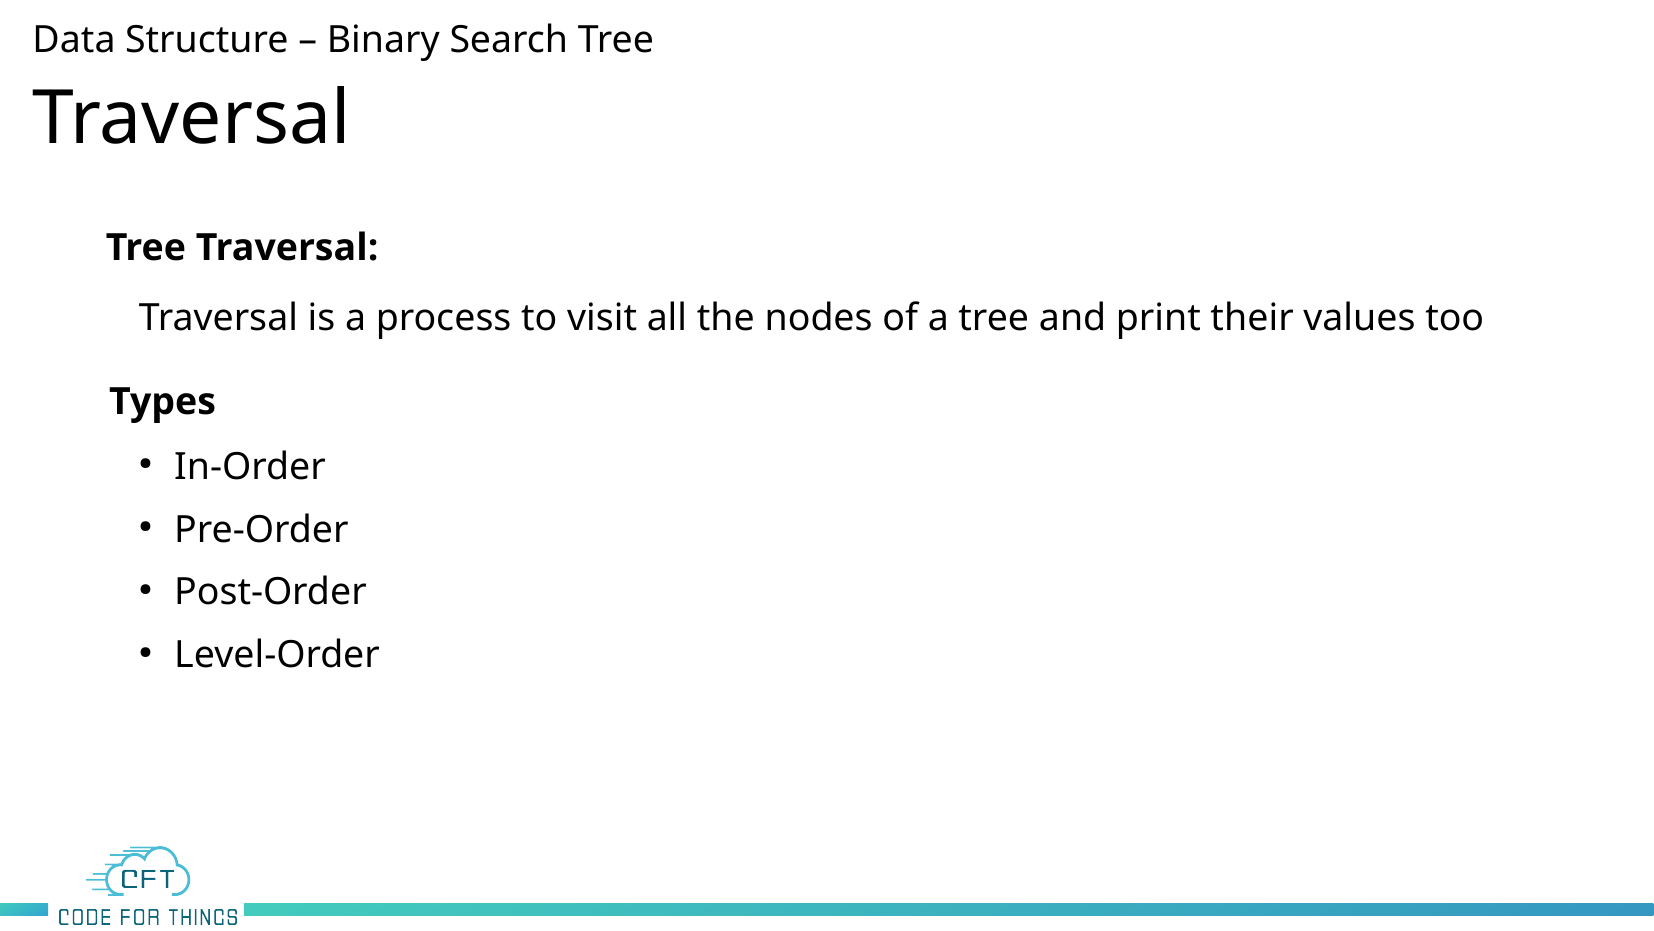

# Data Structure – Binary Search Tree Traversal
Tree Traversal:
Traversal is a process to visit all the nodes of a tree and print their values too
Types
In-Order
Pre-Order
Post-Order
Level-Order